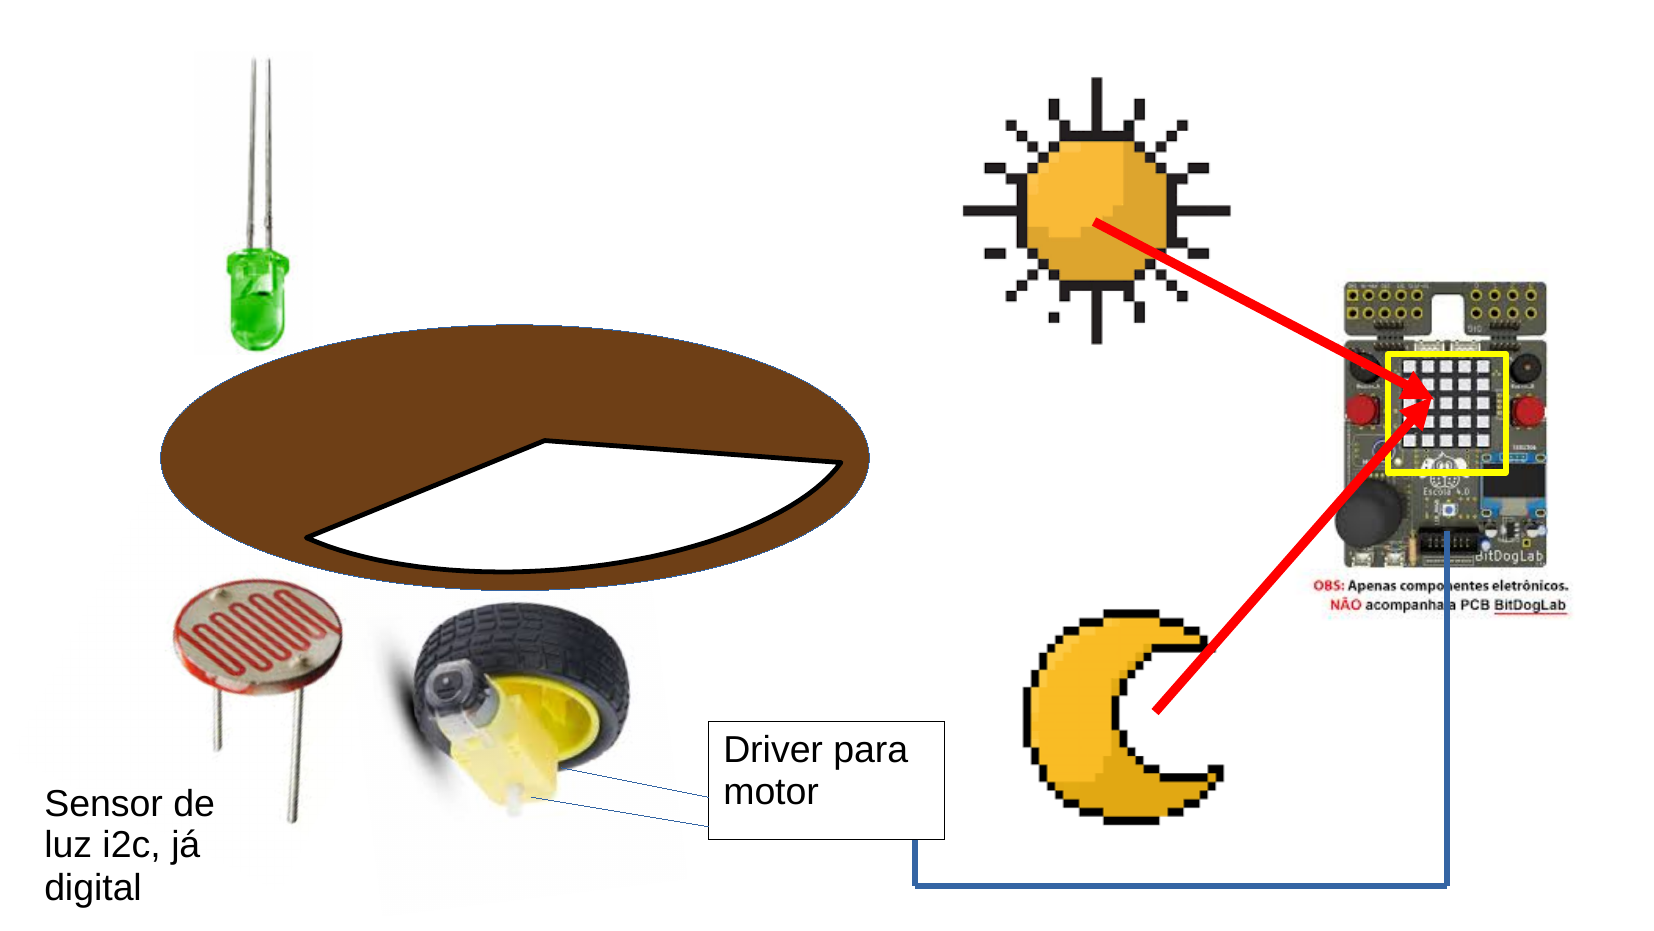

Driver para motor
Sensor de luz i2c, já digital